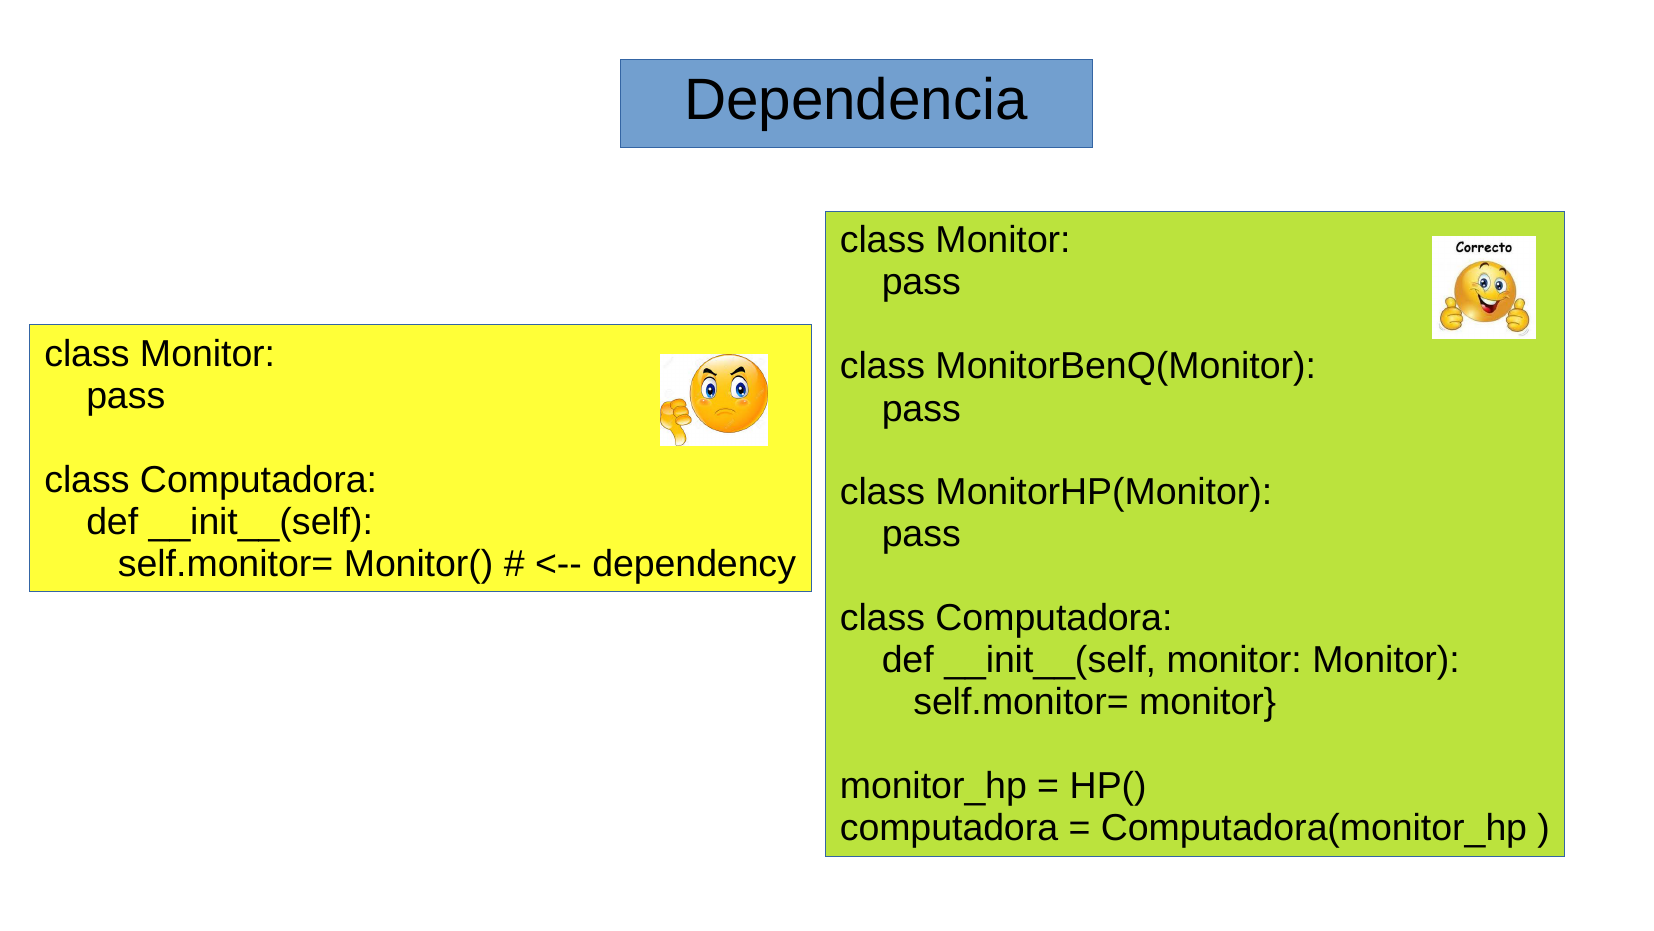

Dependencia
class Monitor:
 pass
class MonitorBenQ(Monitor):
 pass
class MonitorHP(Monitor):
 pass
class Computadora:
 def __init__(self, monitor: Monitor):
 self.monitor= monitor}
monitor_hp = HP()
computadora = Computadora(monitor_hp )
class Monitor:
 pass
class Computadora:
 def __init__(self):
 self.monitor= Monitor() # <-- dependency